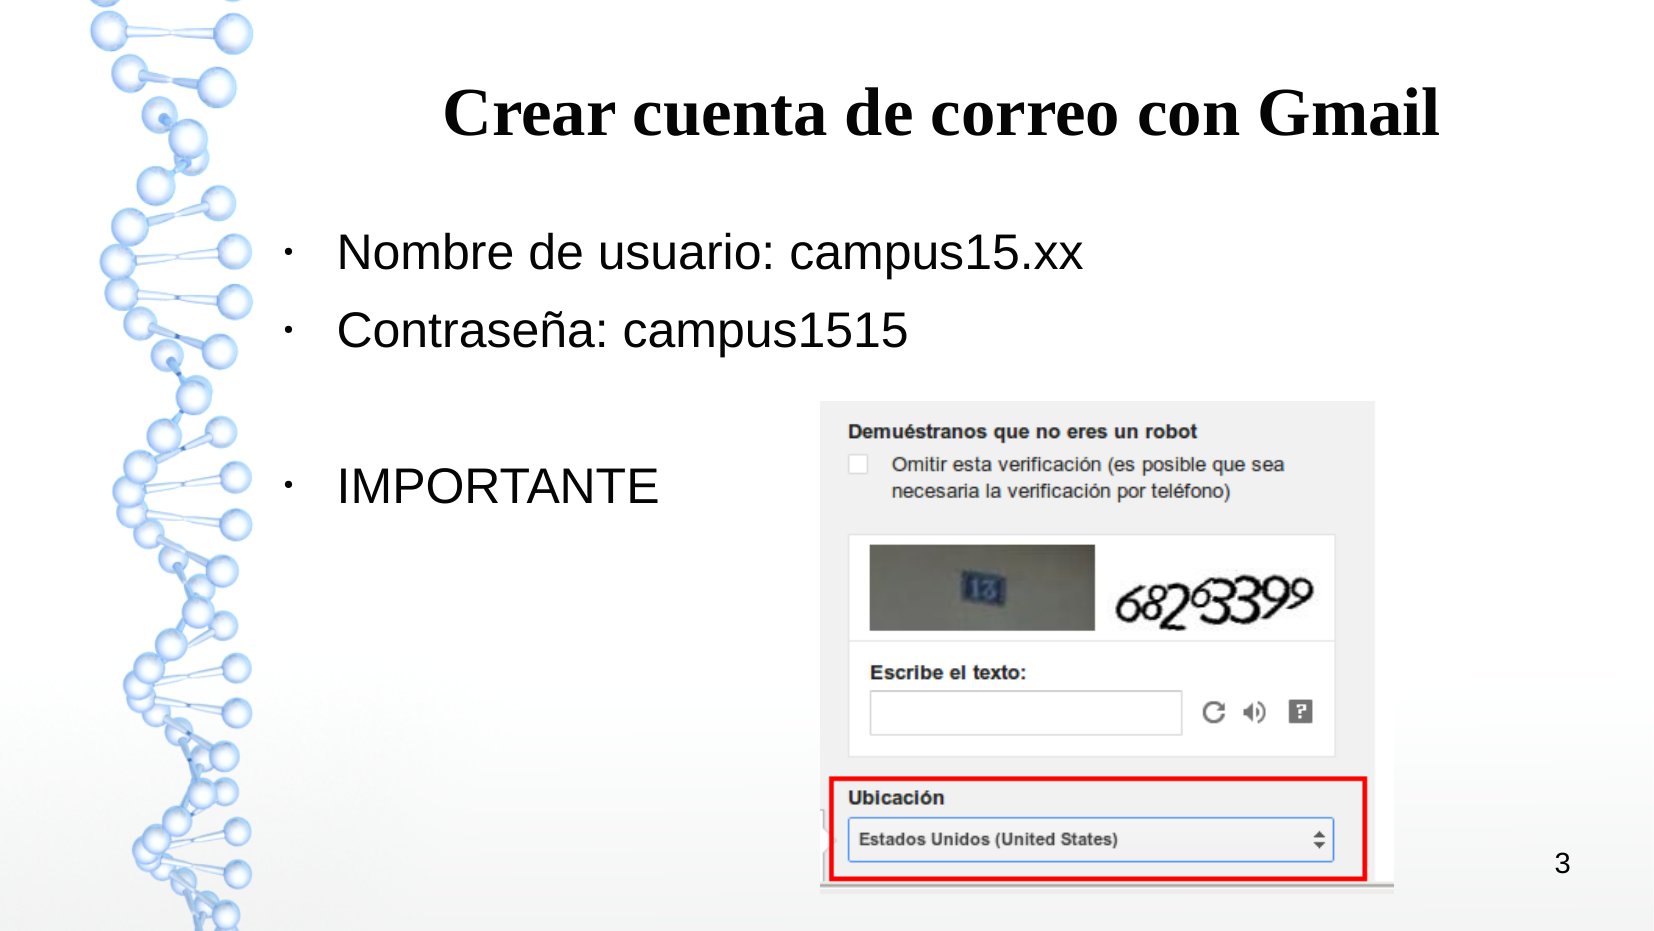

# Crear cuenta de correo con Gmail
Nombre de usuario: campus15.xx
Contraseña: campus1515
IMPORTANTE
3